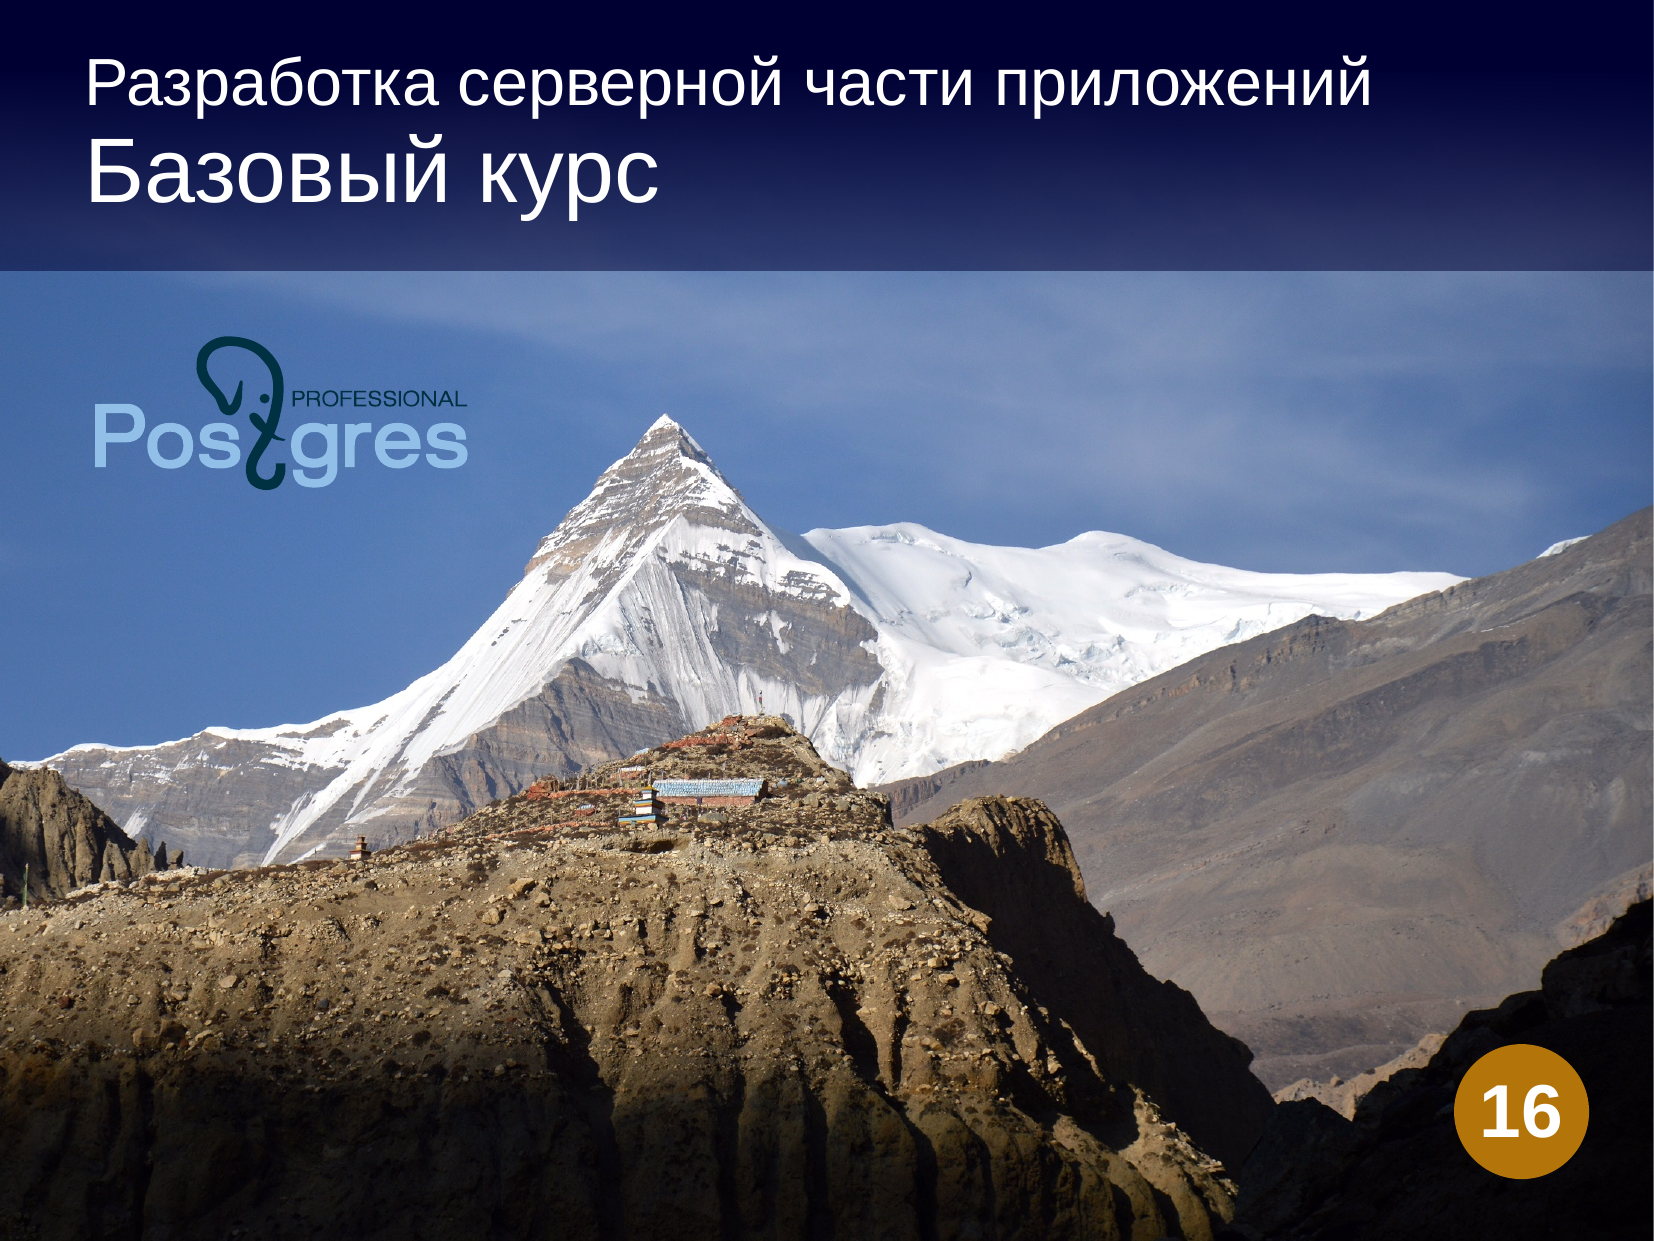

# Разработка серверной части приложений Базовый курс
16